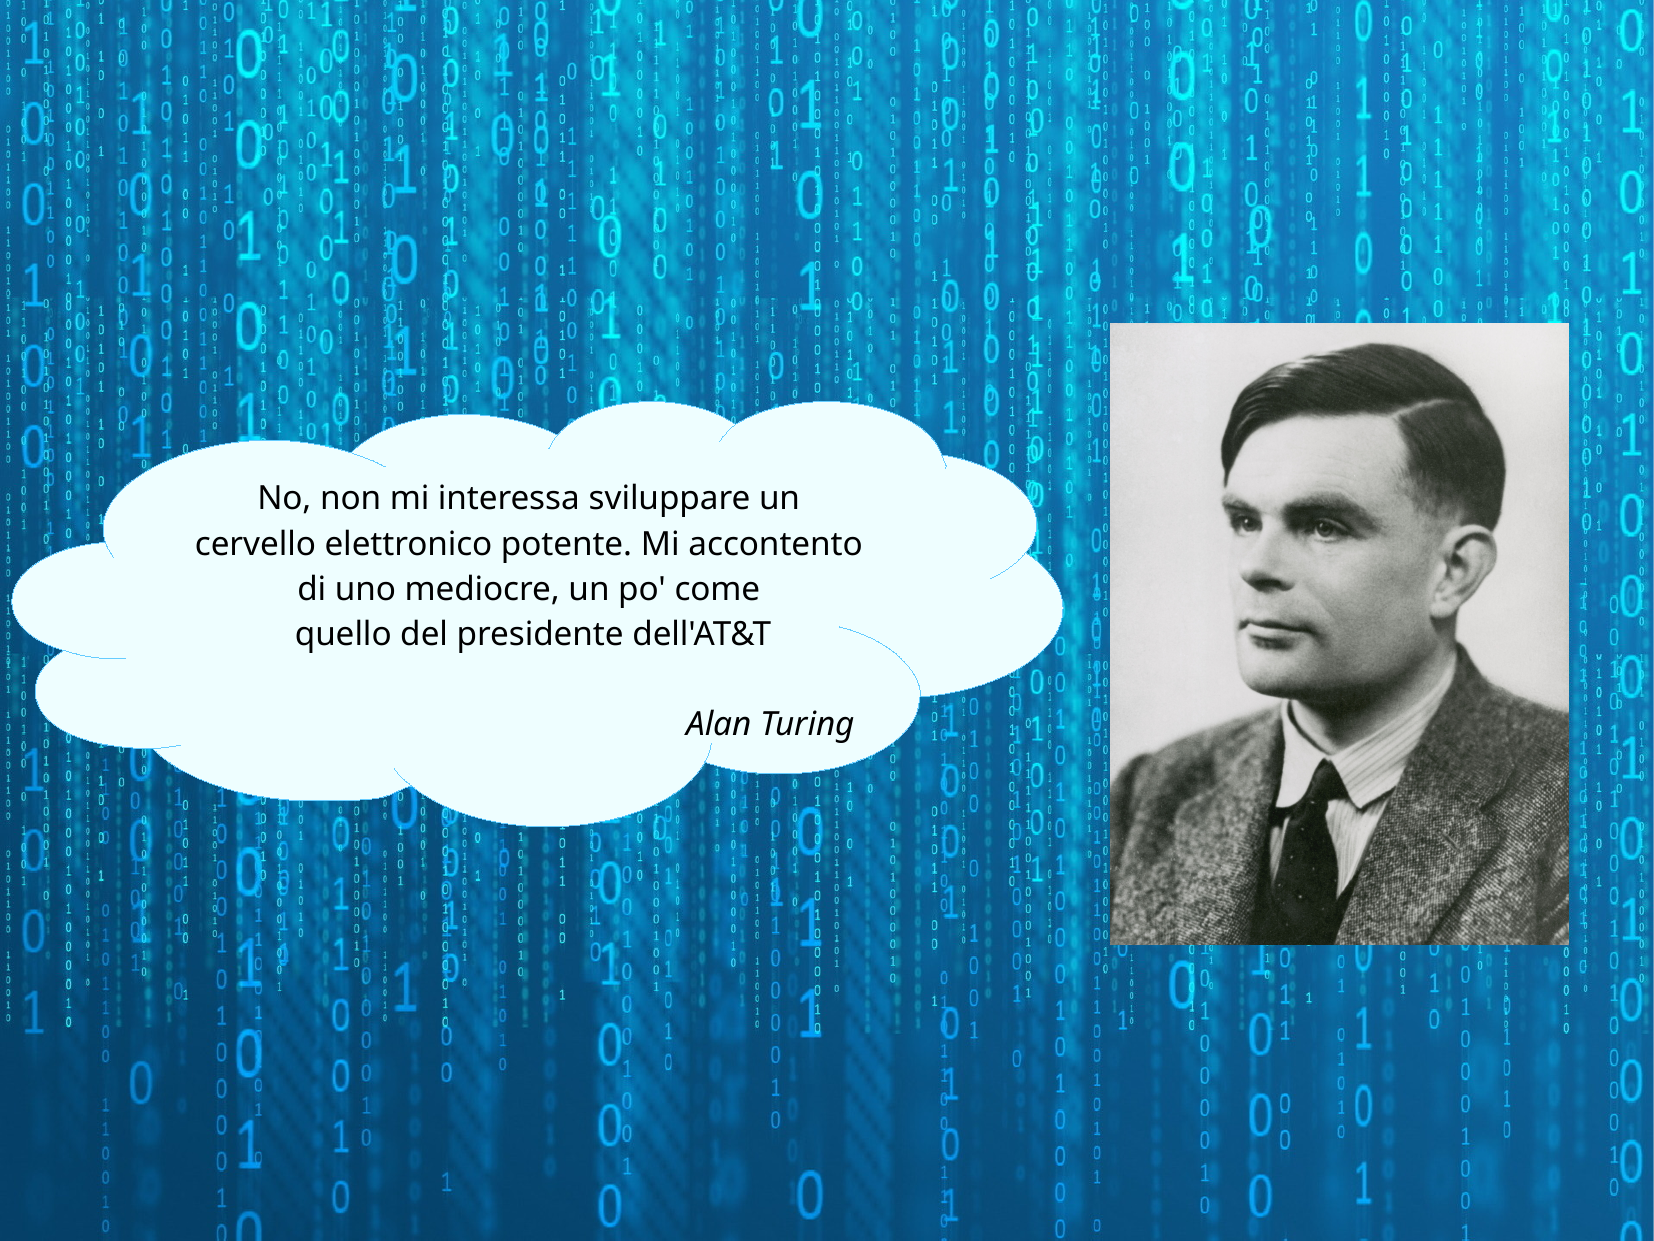

No, non mi interessa sviluppare un
cervello elettronico potente. Mi accontento
di uno mediocre, un po' come
quello del presidente dell'AT&T
Alan Turing